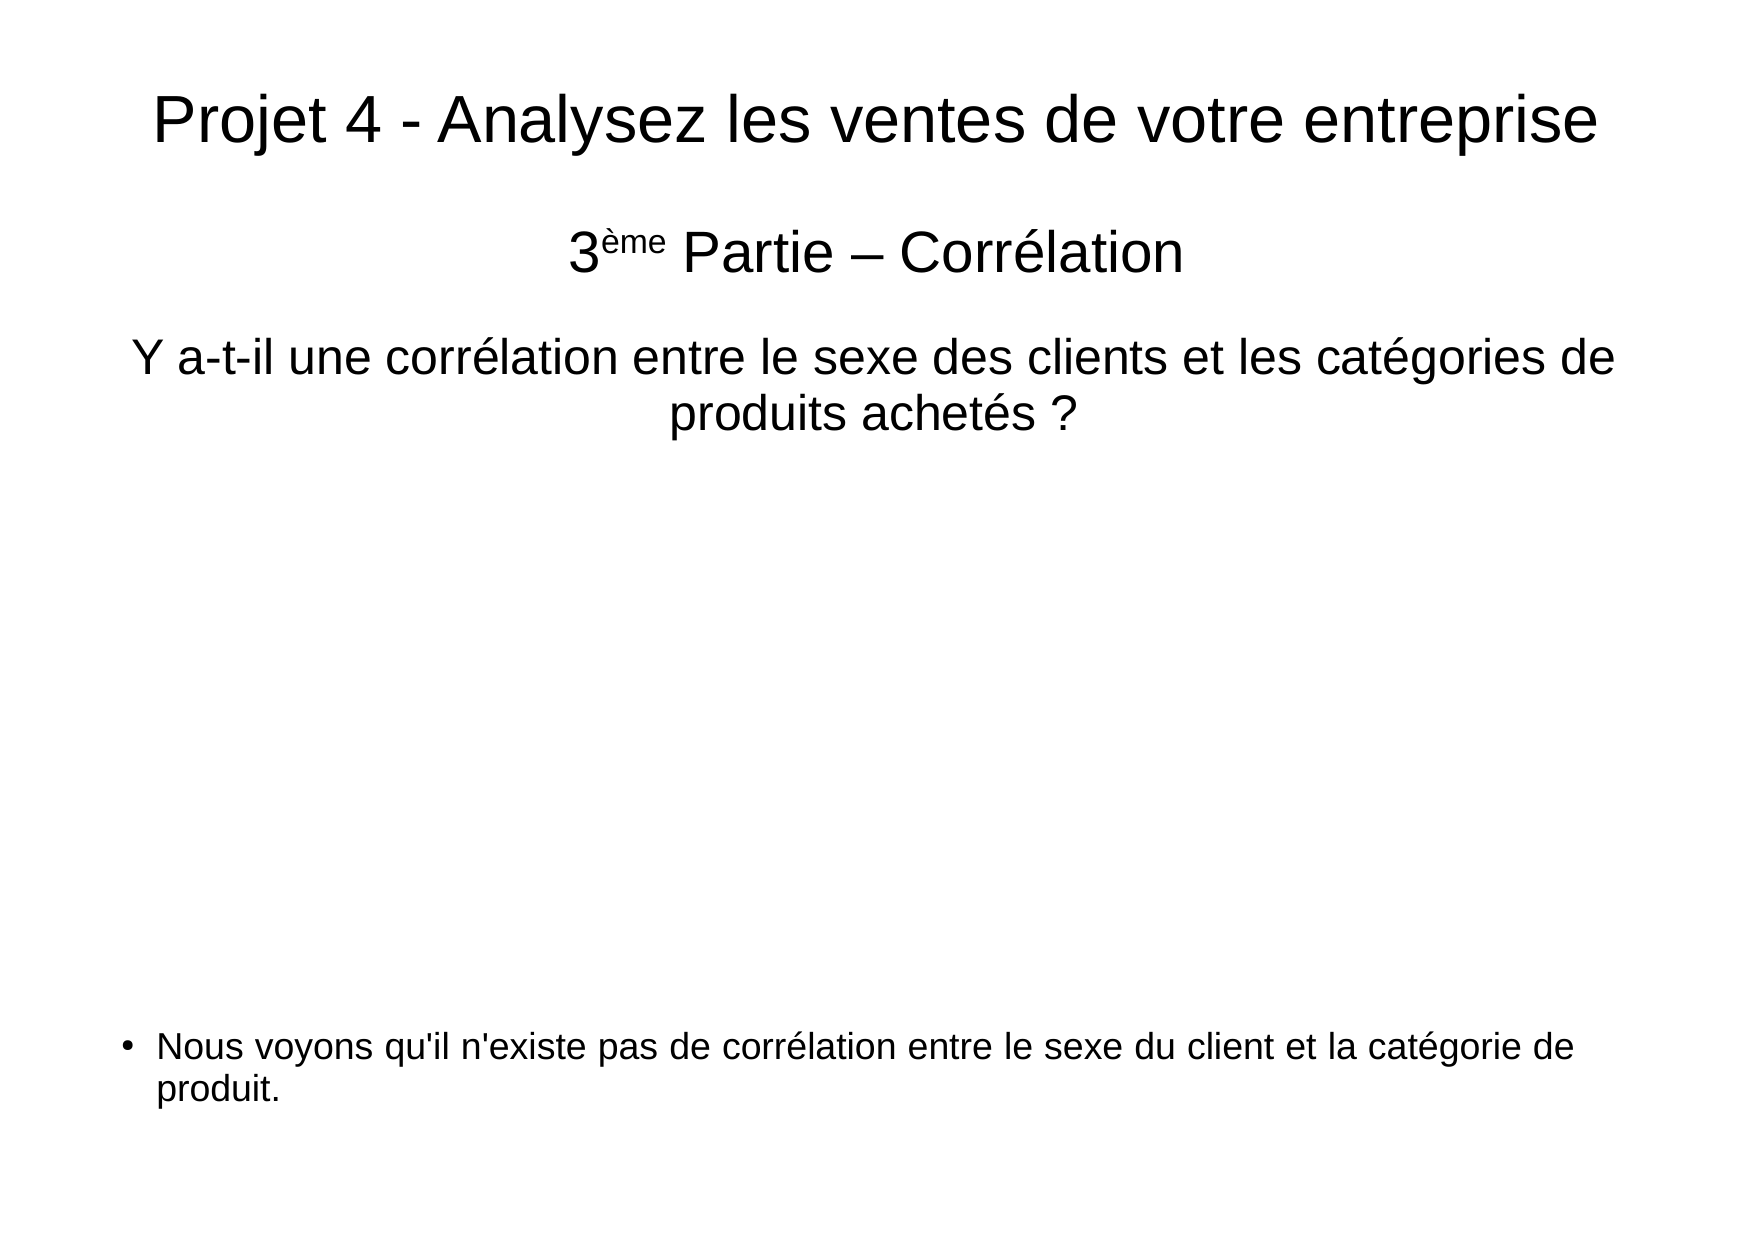

# Projet 4 - Analysez les ventes de votre entreprise
3ème Partie – Corrélation
Y a-t-il une corrélation entre le sexe des clients et les catégories de produits achetés ?
Nous voyons qu'il n'existe pas de corrélation entre le sexe du client et la catégorie de produit.